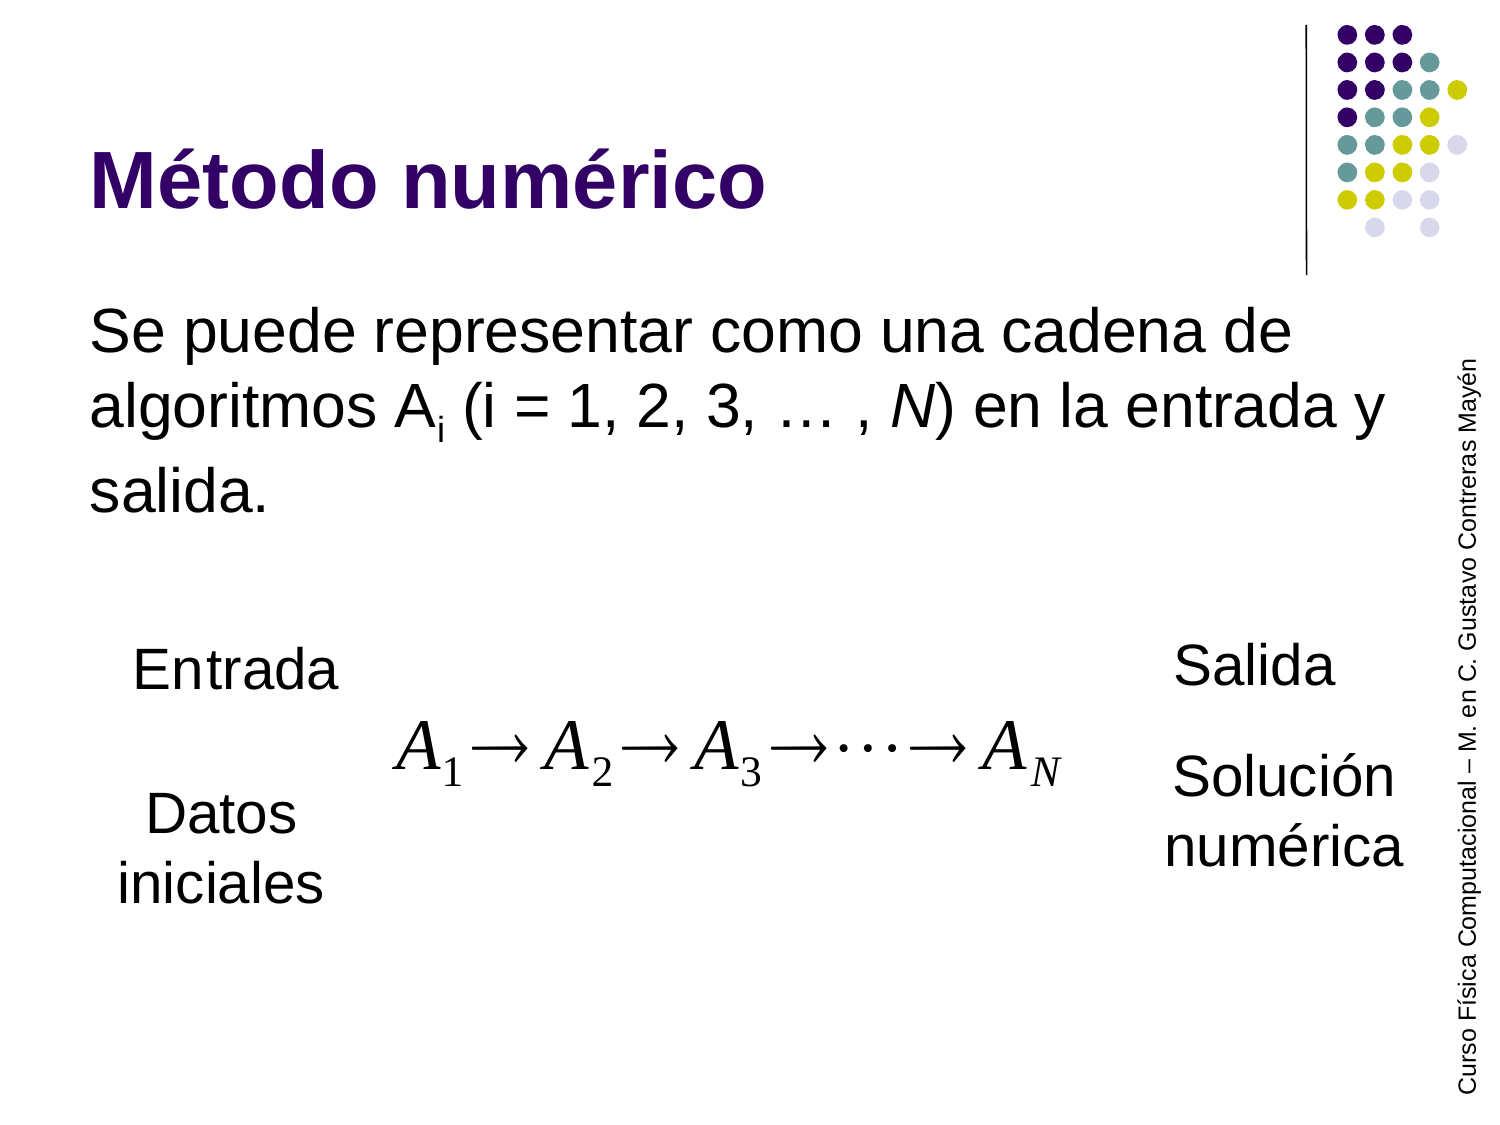

Método numérico
Se puede representar como una cadena de algoritmos Ai (i = 1, 2, 3, … , N) en la entrada y salida.
Salida
En	trada
Solución numérica
Datos iniciales